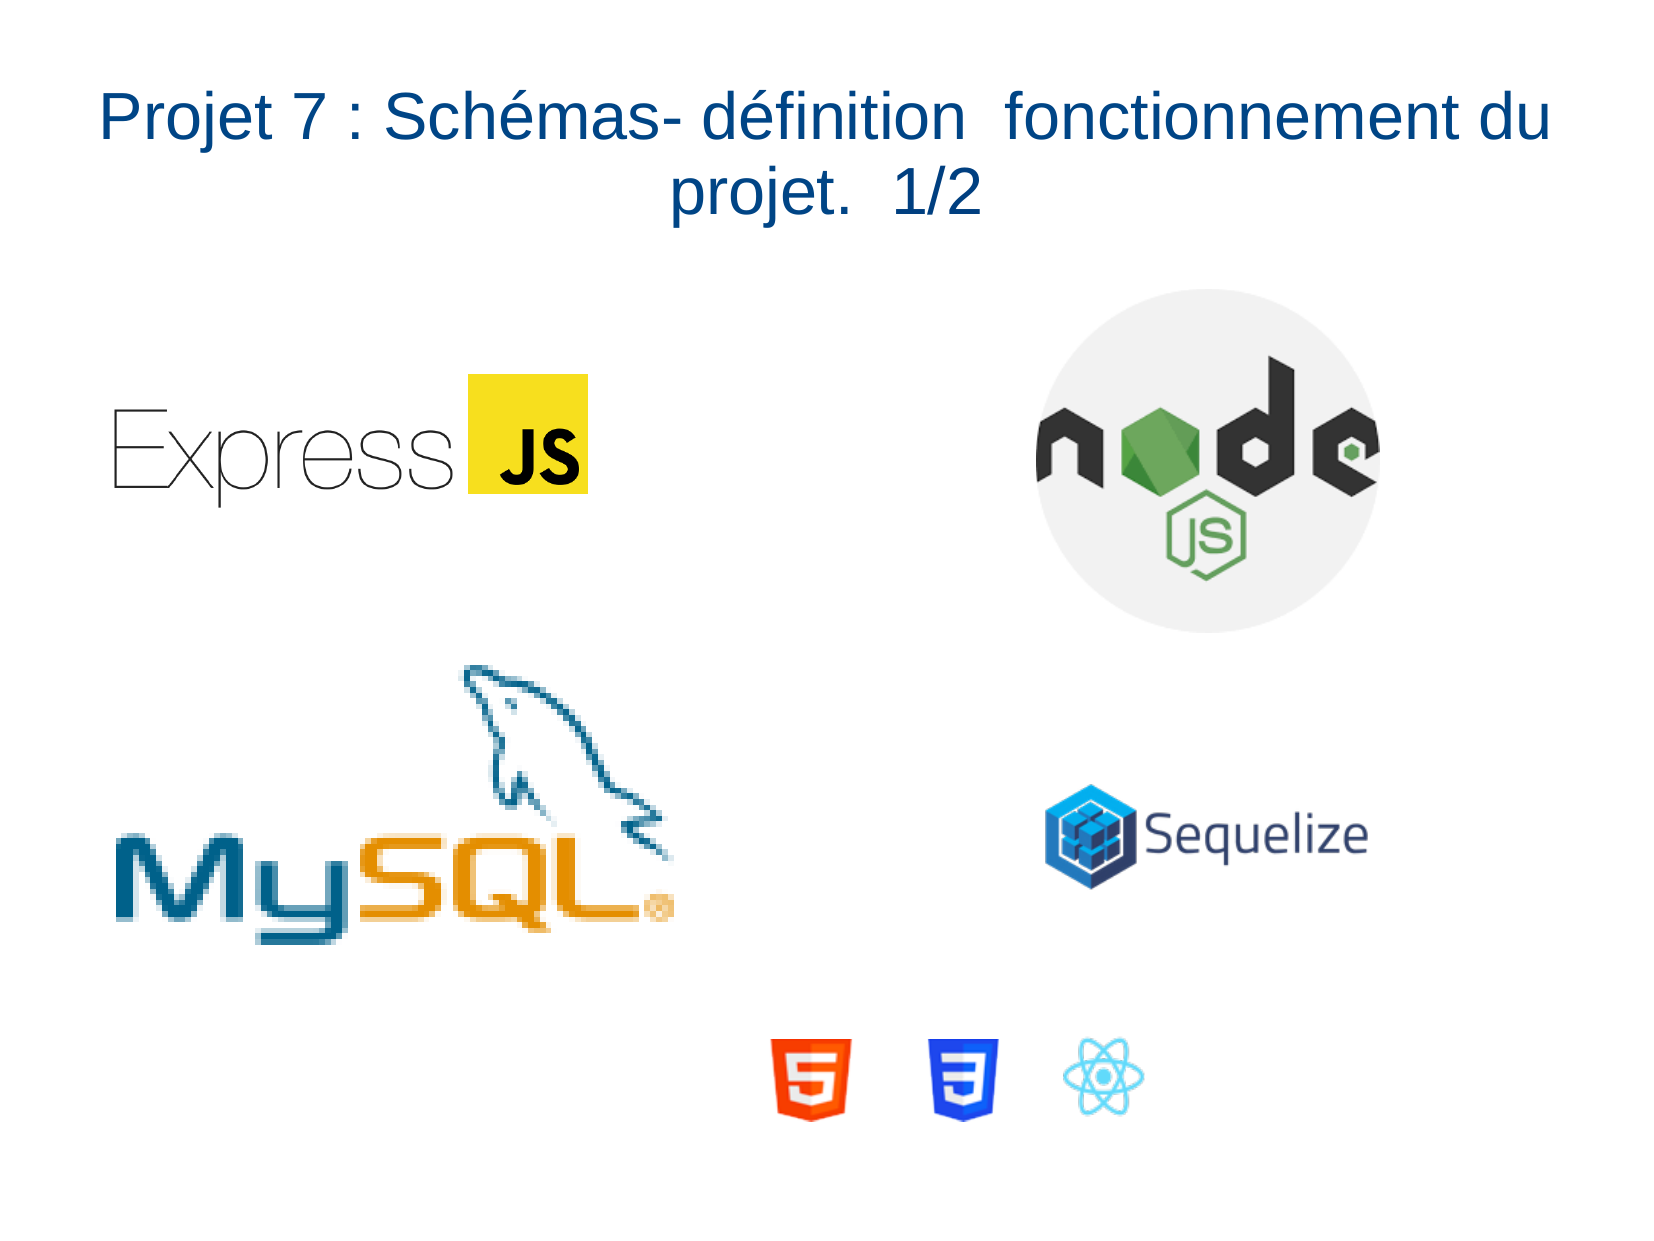

# Projet 7 : Schémas- définition fonctionnement du projet. 1/2